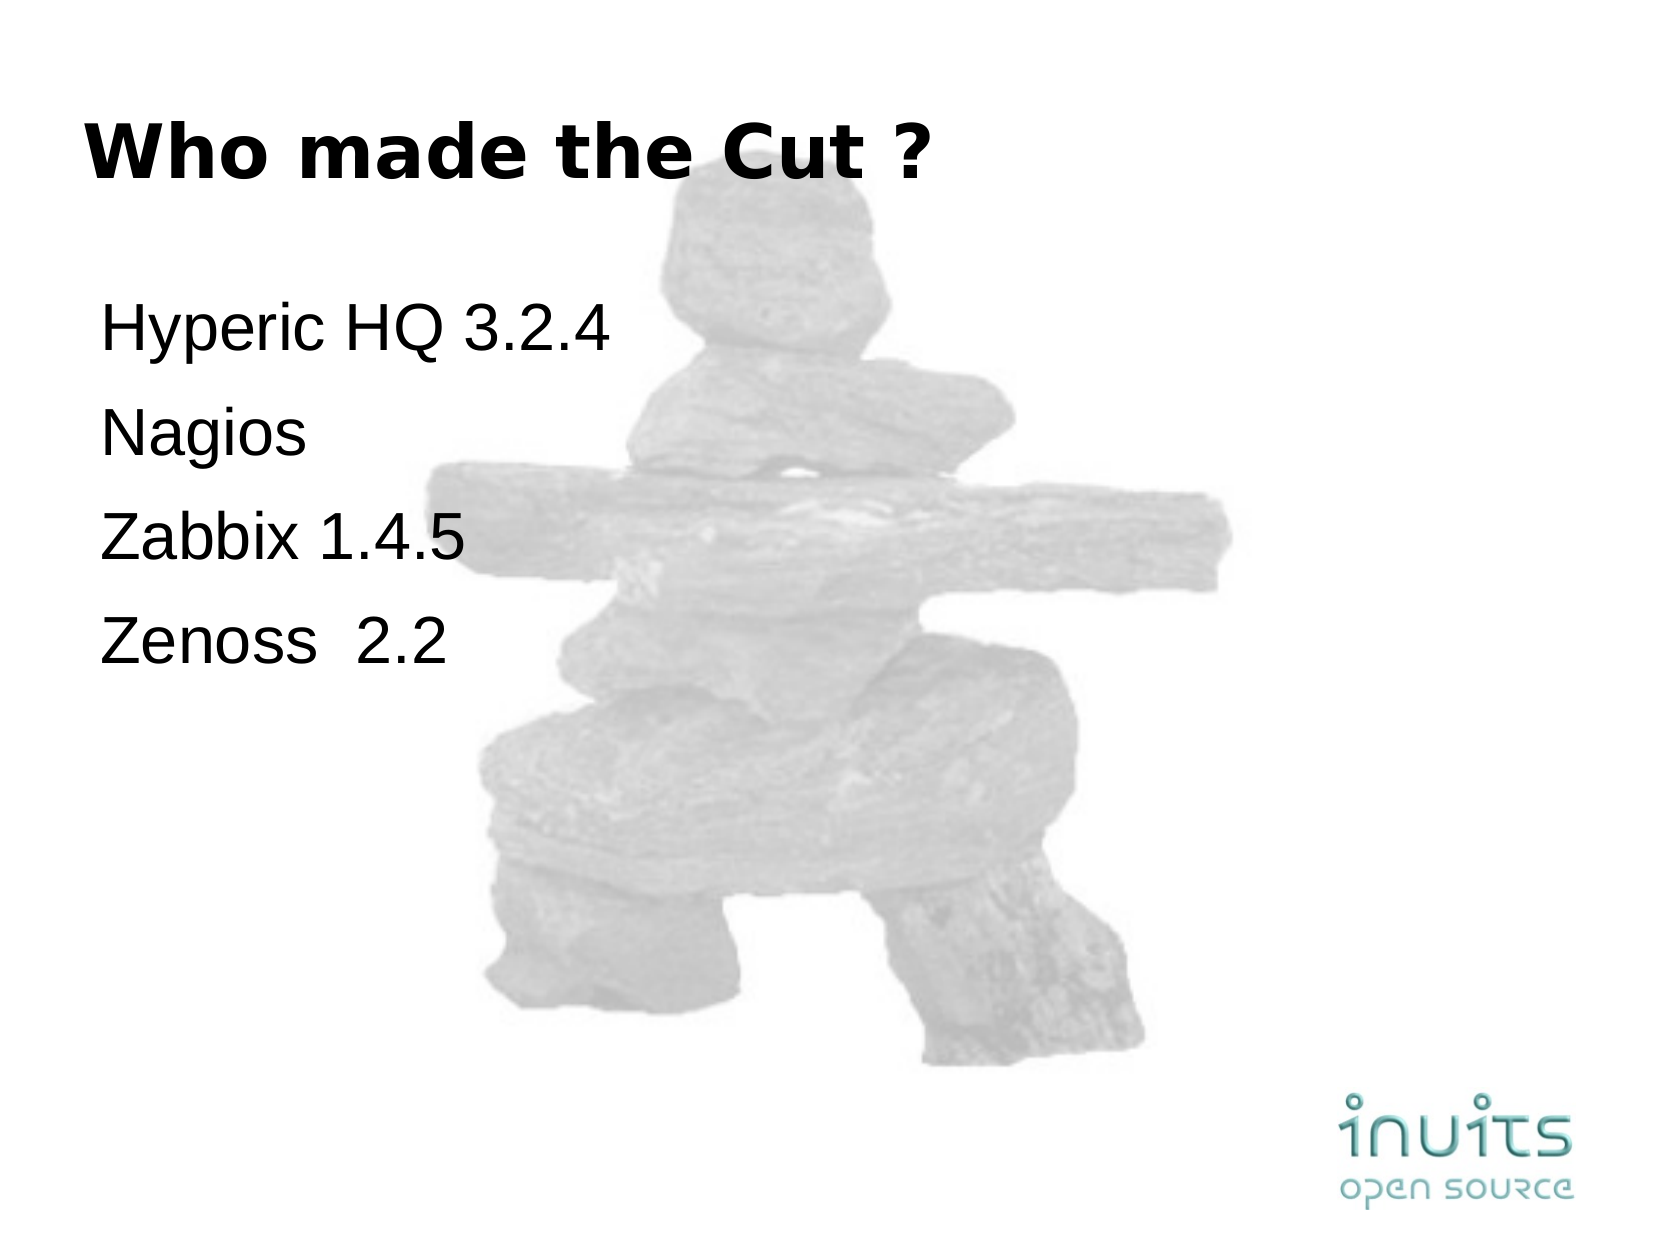

# Who made the Cut ?
Hyperic HQ 3.2.4
Nagios
Zabbix 1.4.5
Zenoss 2.2
27